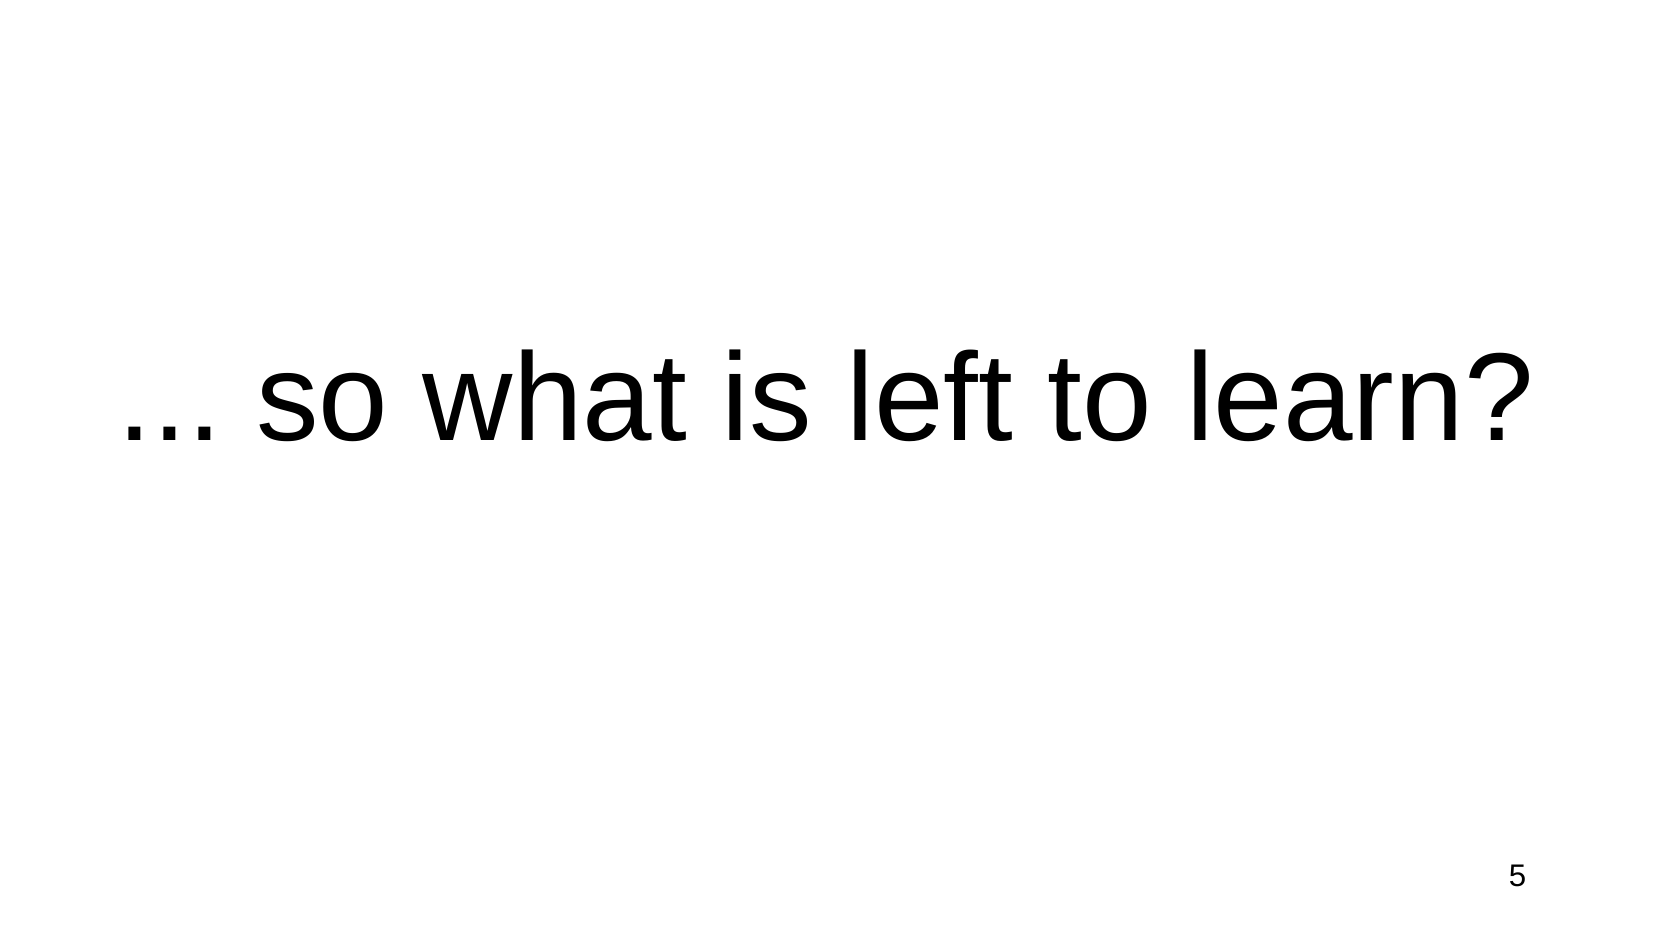

# ... so what is left to learn?